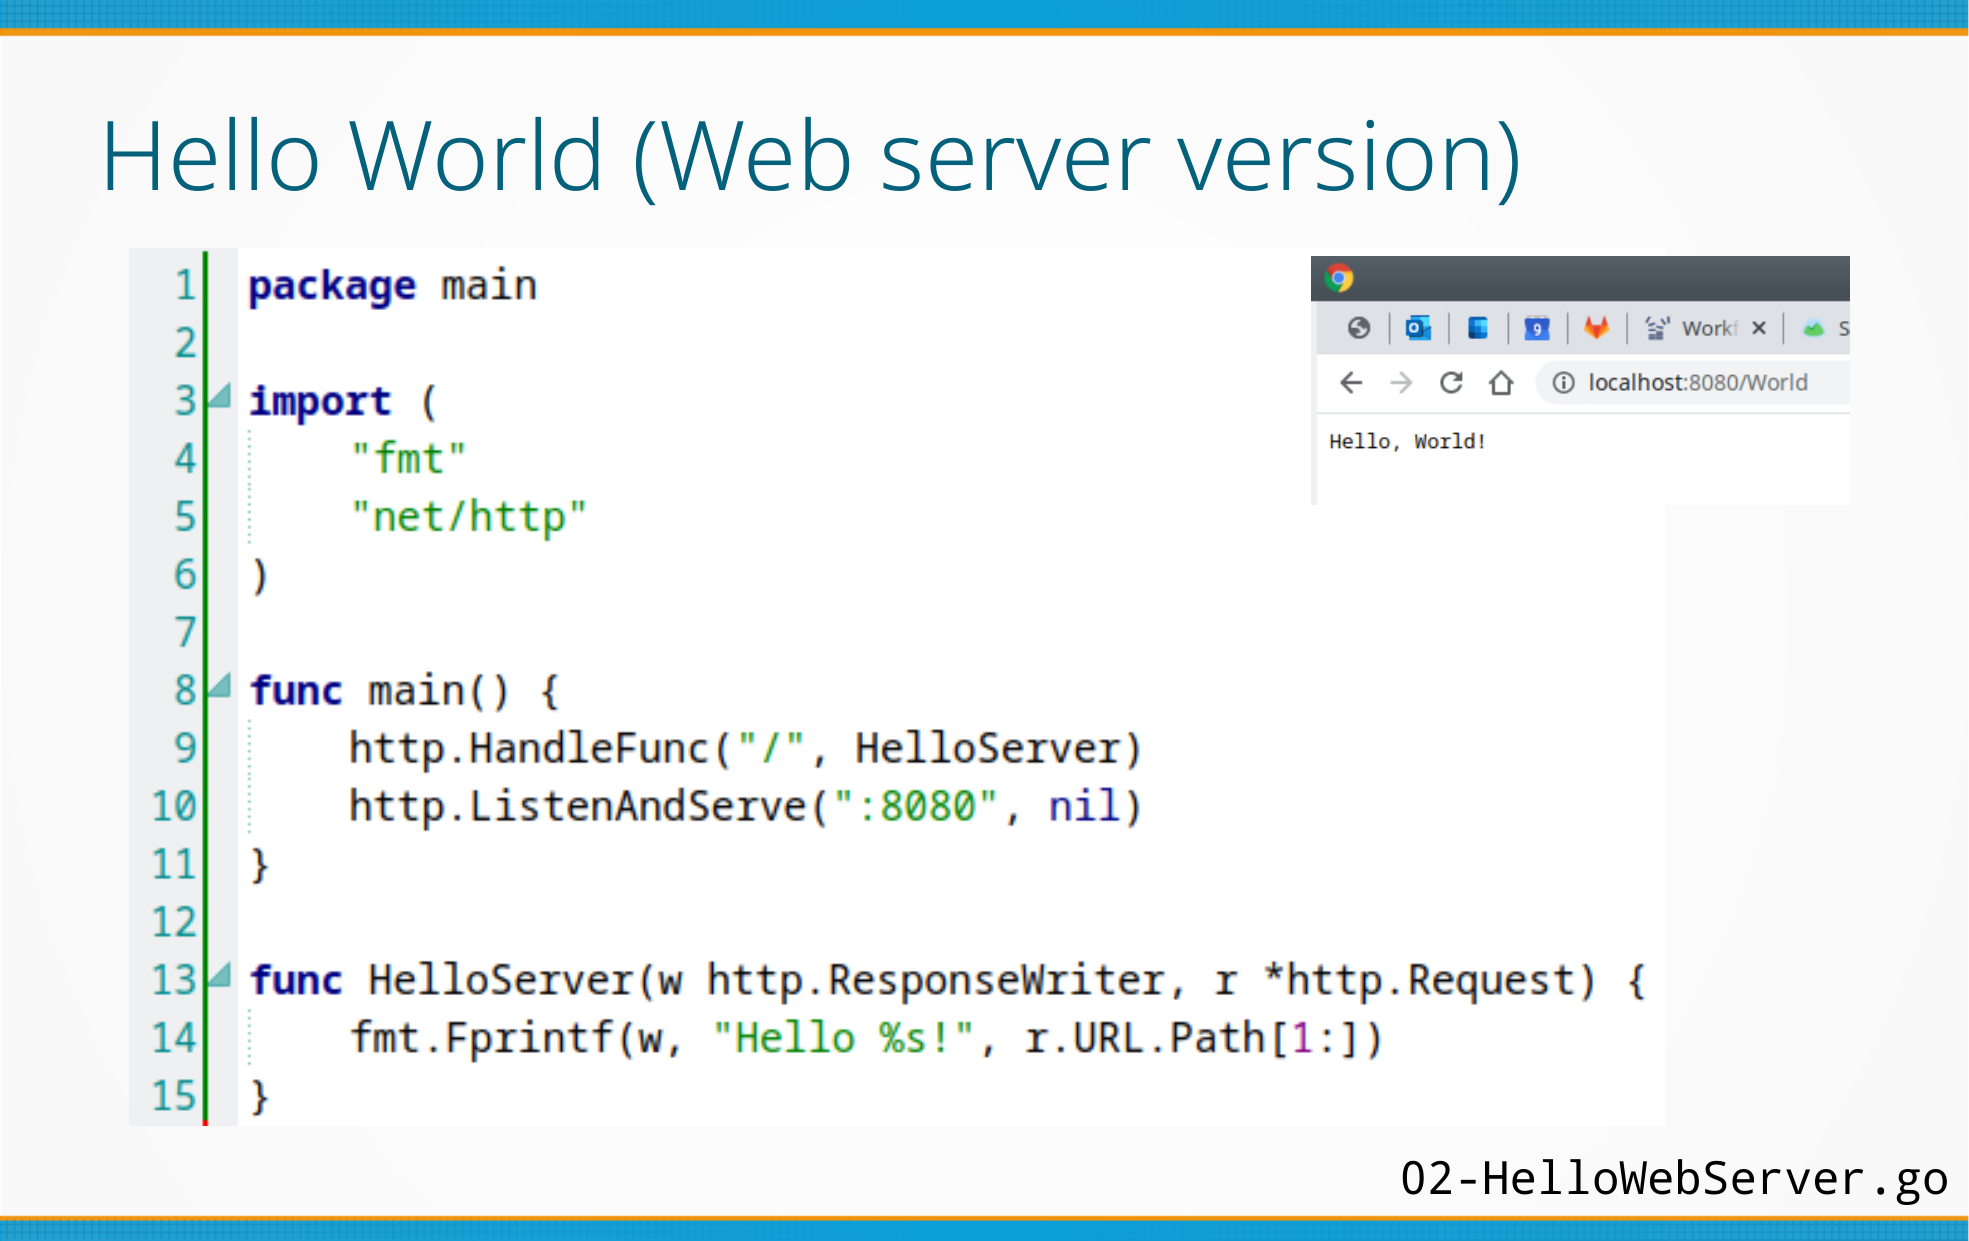

# Hello World (Web server version)
02-HelloWebServer.go